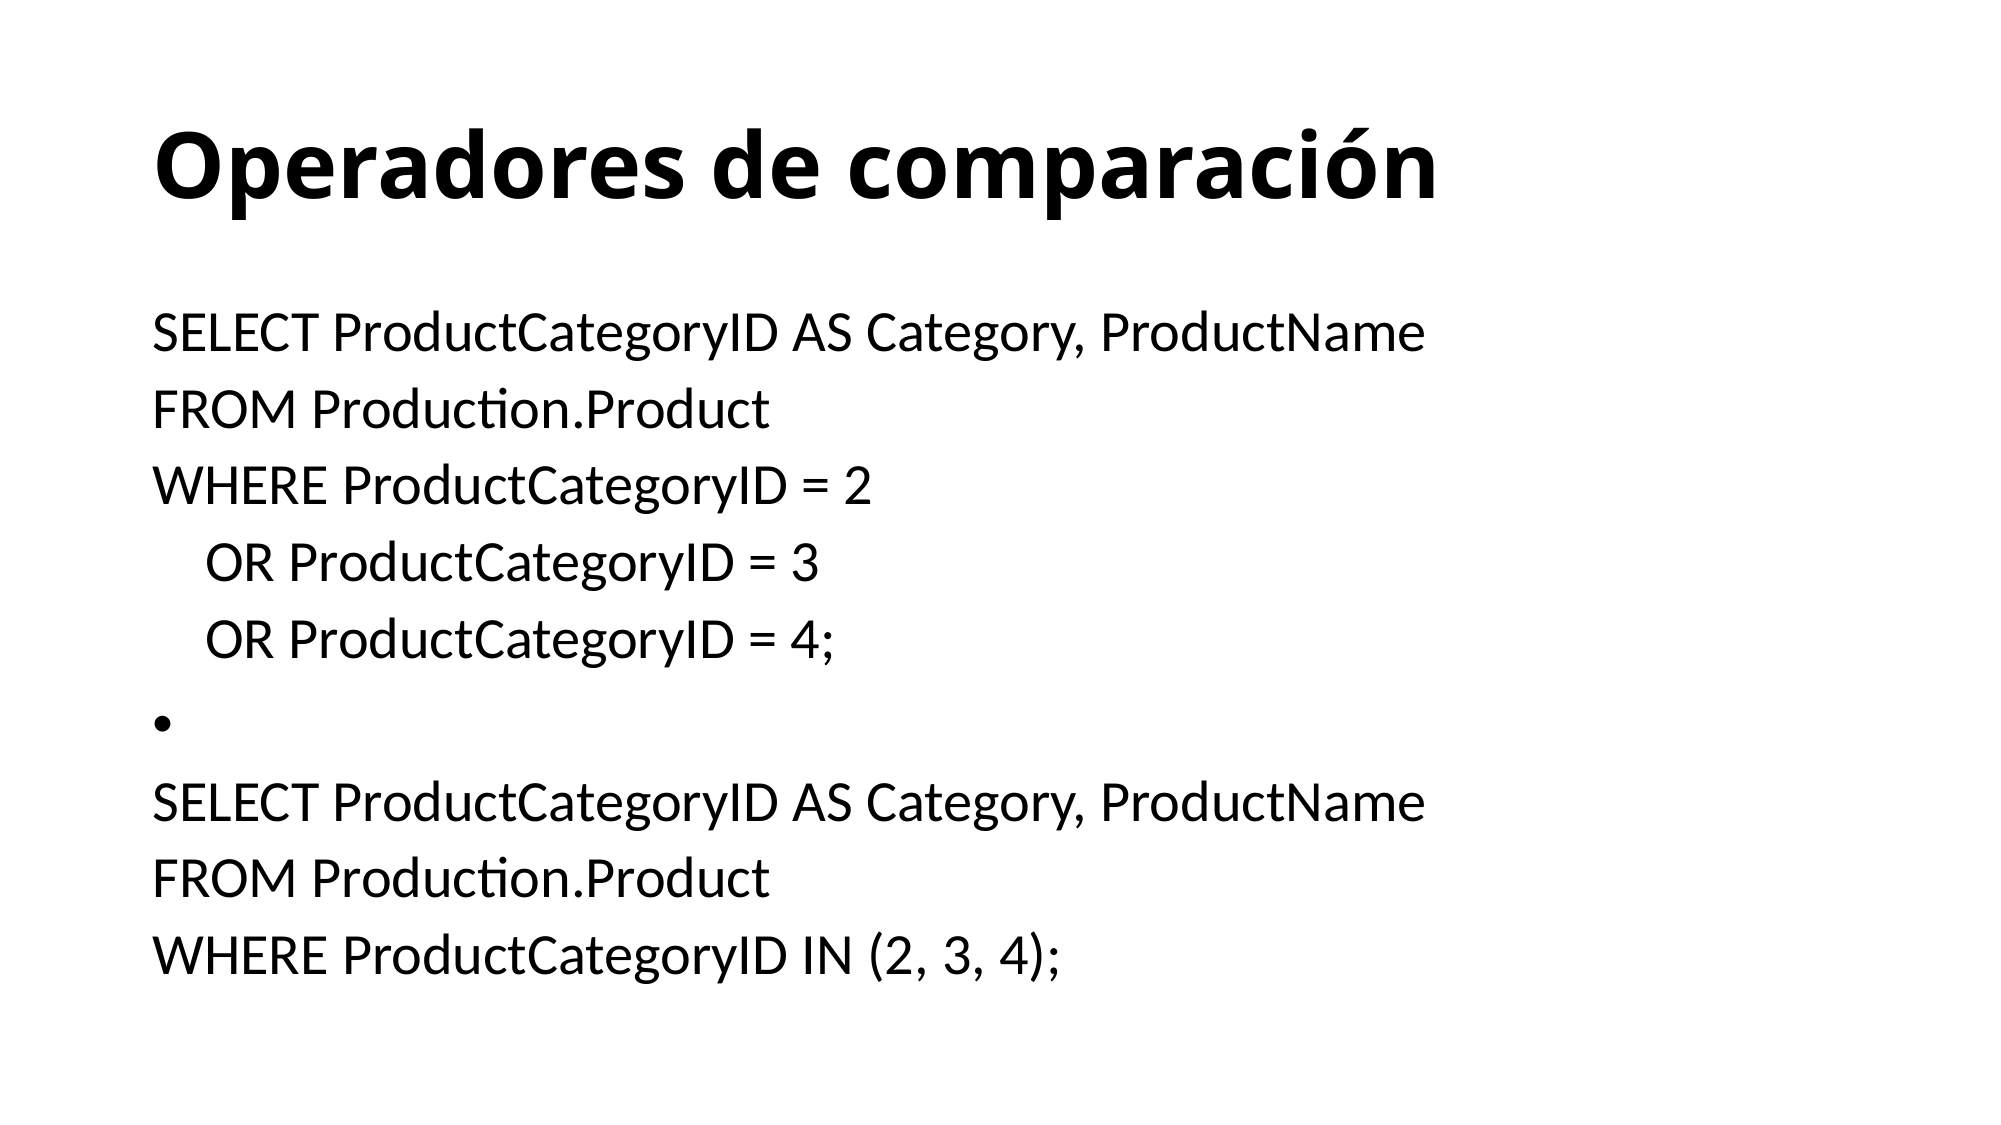

# Operadores de comparación
SELECT ProductCategoryID AS Category, ProductName
FROM Production.Product
WHERE ProductCategoryID = 2
 OR ProductCategoryID = 3
 OR ProductCategoryID = 4;
SELECT ProductCategoryID AS Category, ProductName
FROM Production.Product
WHERE ProductCategoryID IN (2, 3, 4);